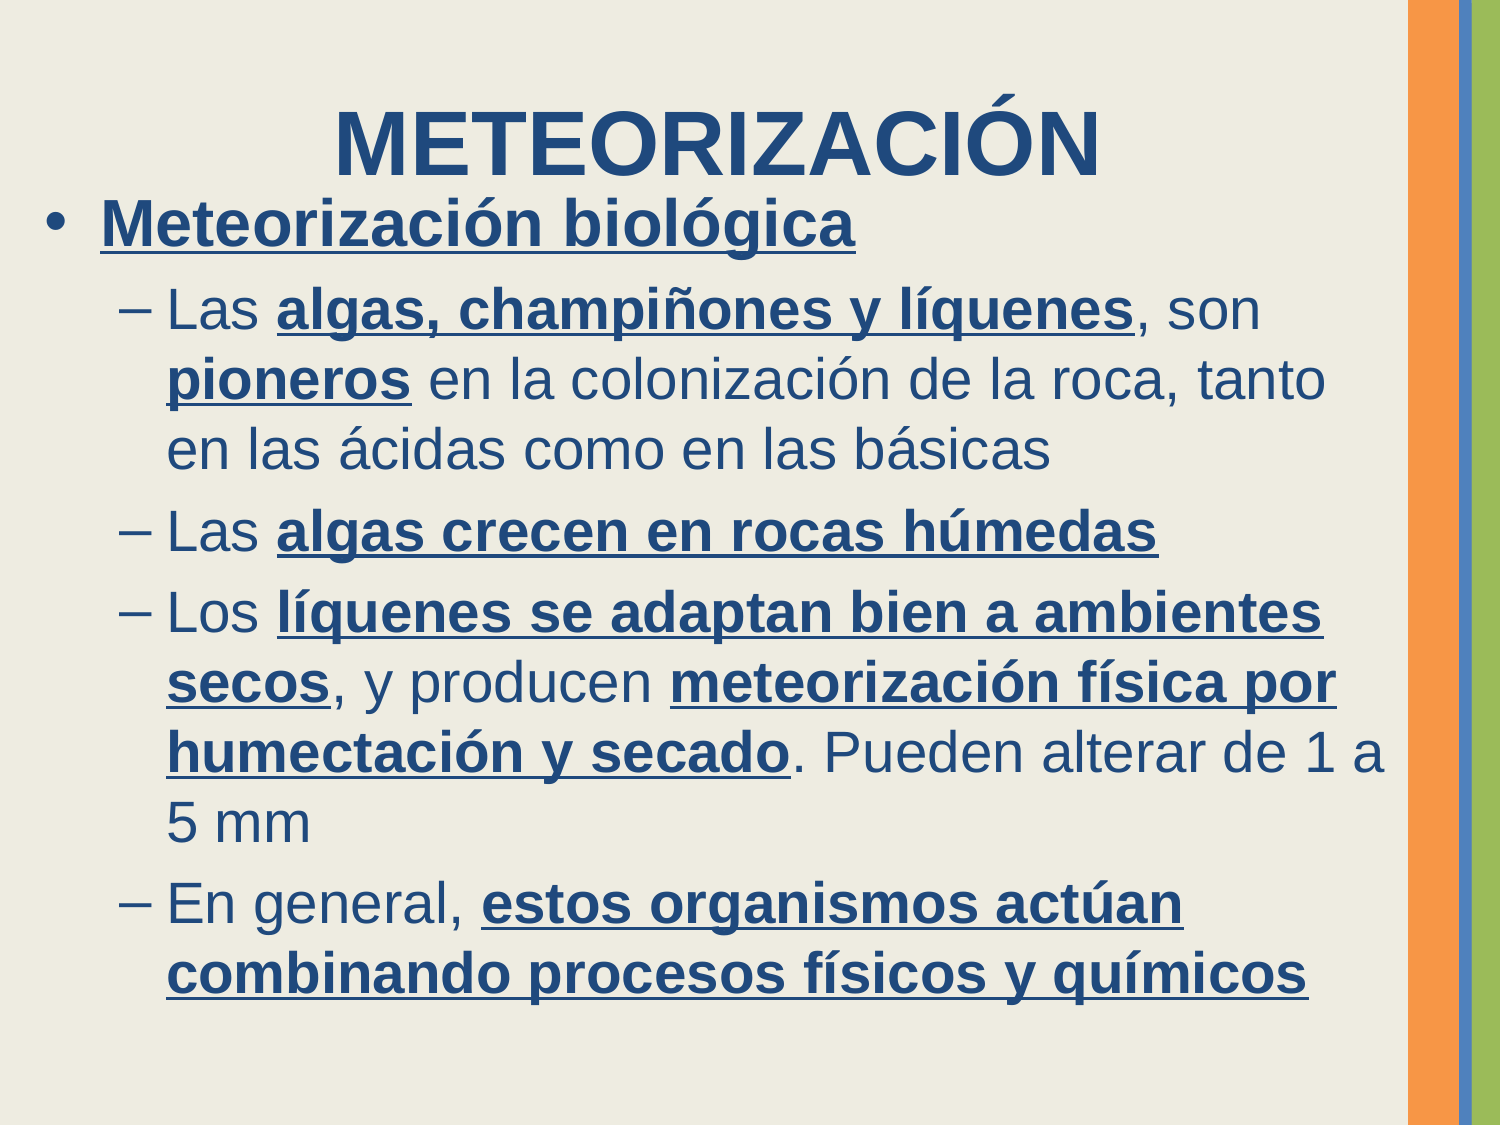

# meteorización
Meteorización biológica
Las algas, champiñones y líquenes, son pioneros en la colonización de la roca, tanto en las ácidas como en las básicas
Las algas crecen en rocas húmedas
Los líquenes se adaptan bien a ambientes secos, y producen meteorización física por humectación y secado. Pueden alterar de 1 a 5 mm
En general, estos organismos actúan combinando procesos físicos y químicos